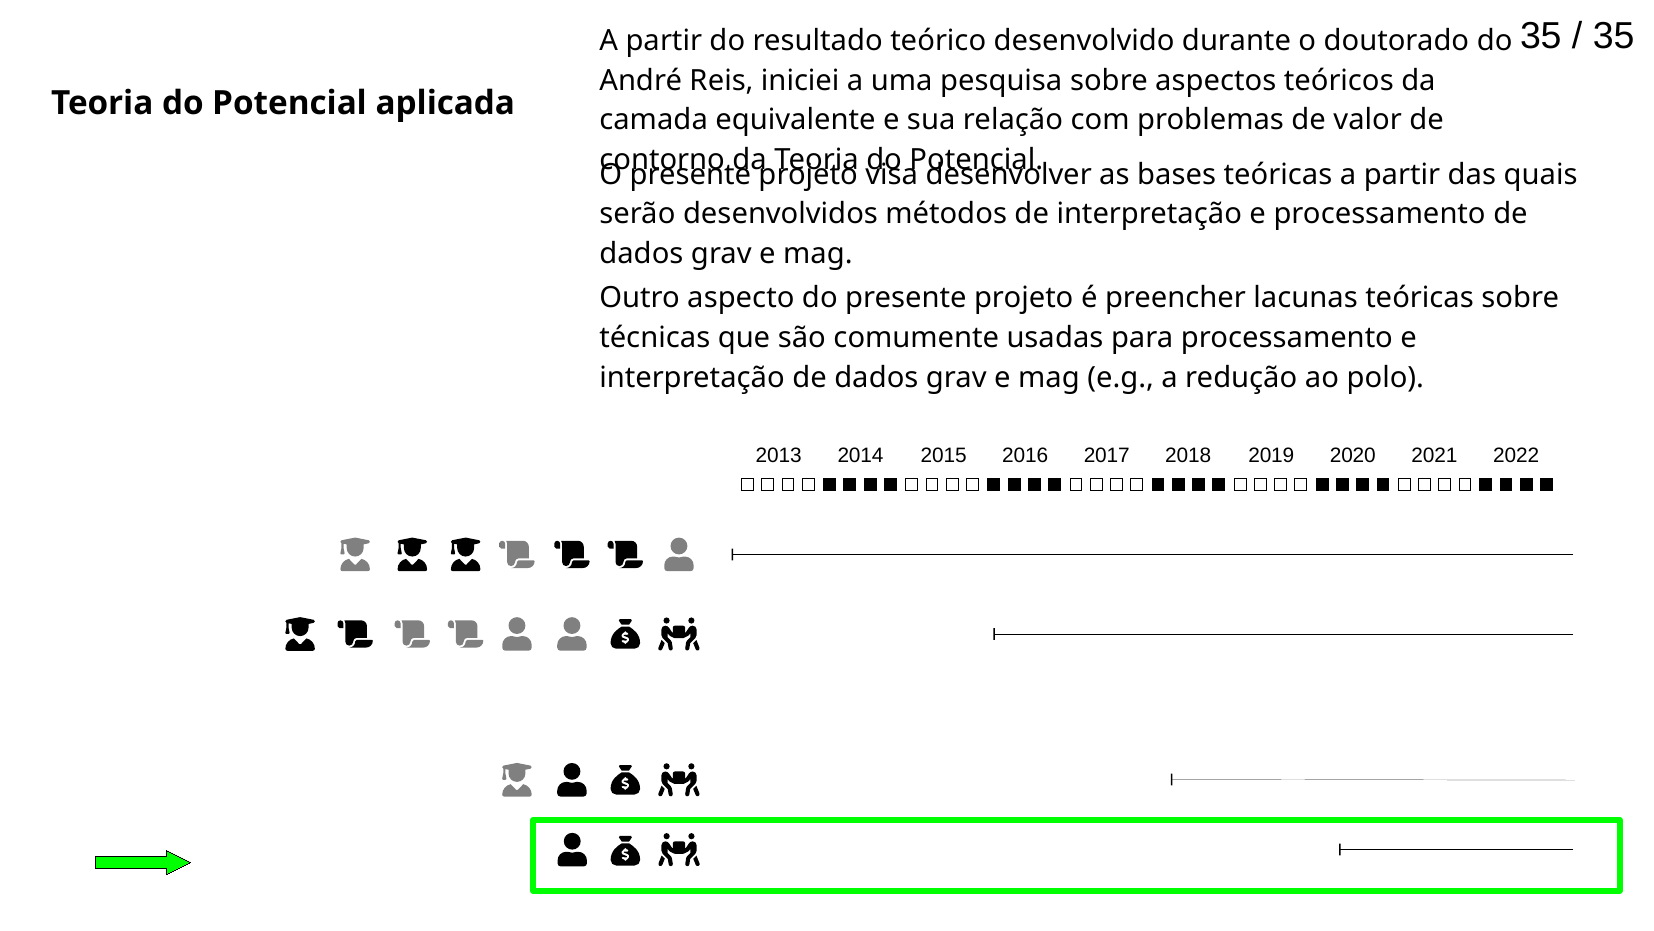

Teoria do Potencial aplicada
A partir do resultado teórico desenvolvido durante o doutorado do André Reis, iniciei a uma pesquisa sobre aspectos teóricos da camada equivalente e sua relação com problemas de valor de contorno da Teoria do Potencial.
O presente projeto visa desenvolver as bases teóricas a partir das quais serão desenvolvidos métodos de interpretação e processamento de dados grav e mag.
Outro aspecto do presente projeto é preencher lacunas teóricas sobre técnicas que são comumente usadas para processamento e interpretação de dados grav e mag (e.g., a redução ao polo).
2013
2014
2015
2016
2017
2018
2019
2020
2021
2022